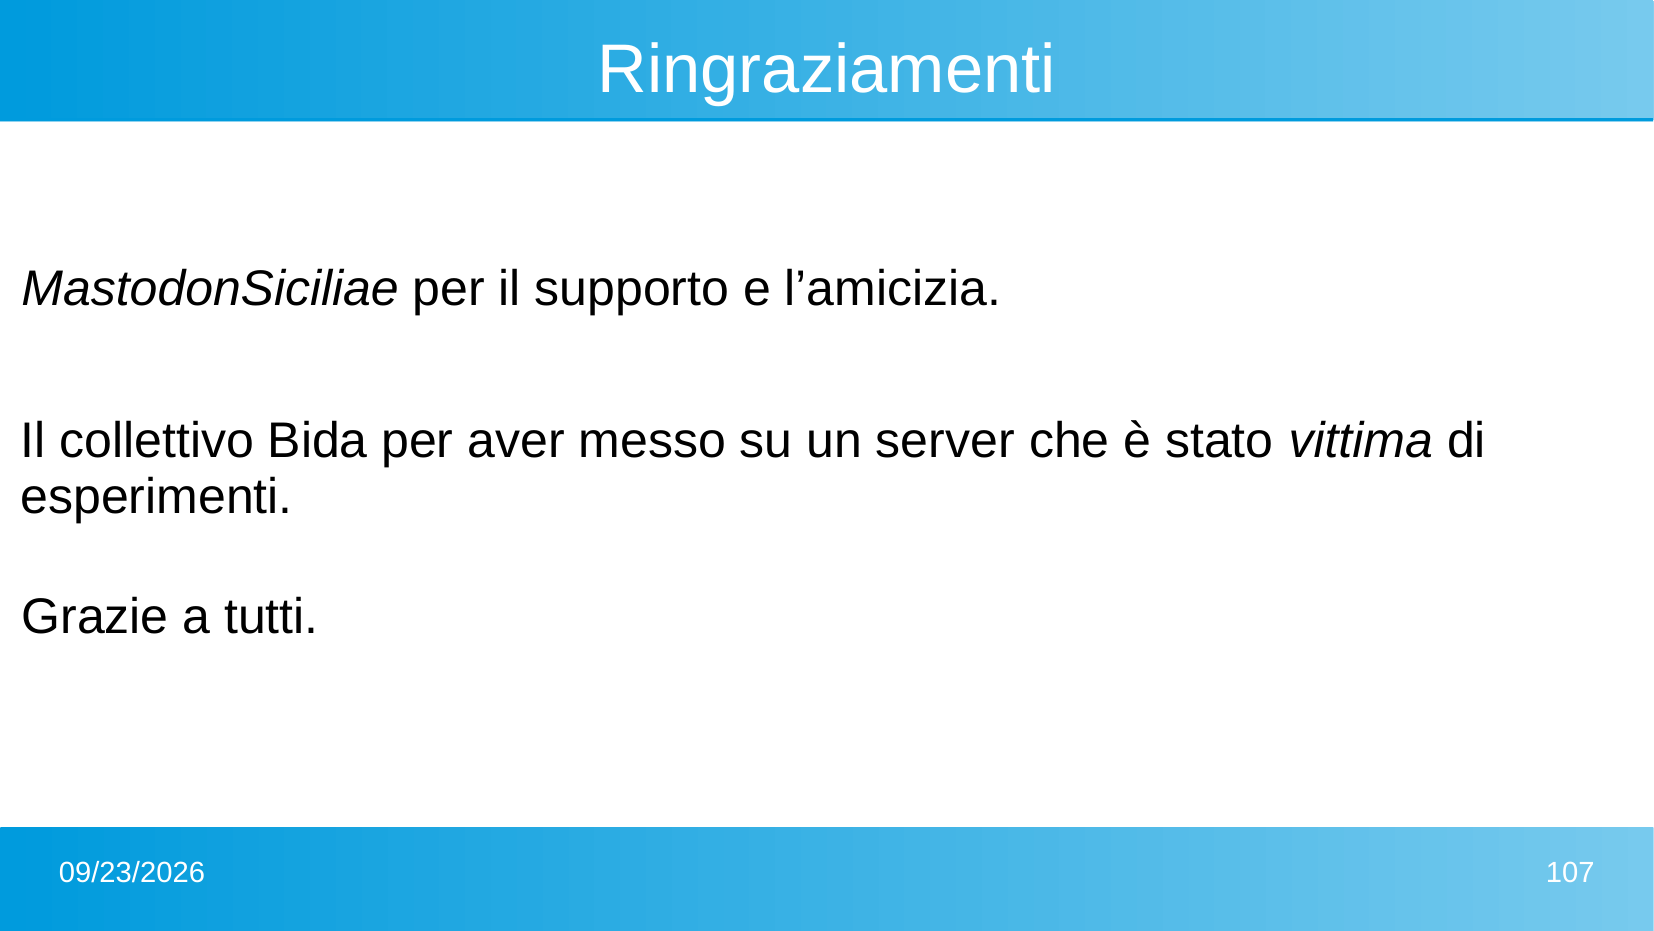

# Ringraziamenti
MastodonSiciliae per il supporto e l’amicizia.
Il collettivo Bida per aver messo su un server che è stato vittima di esperimenti.
Grazie a tutti.
107